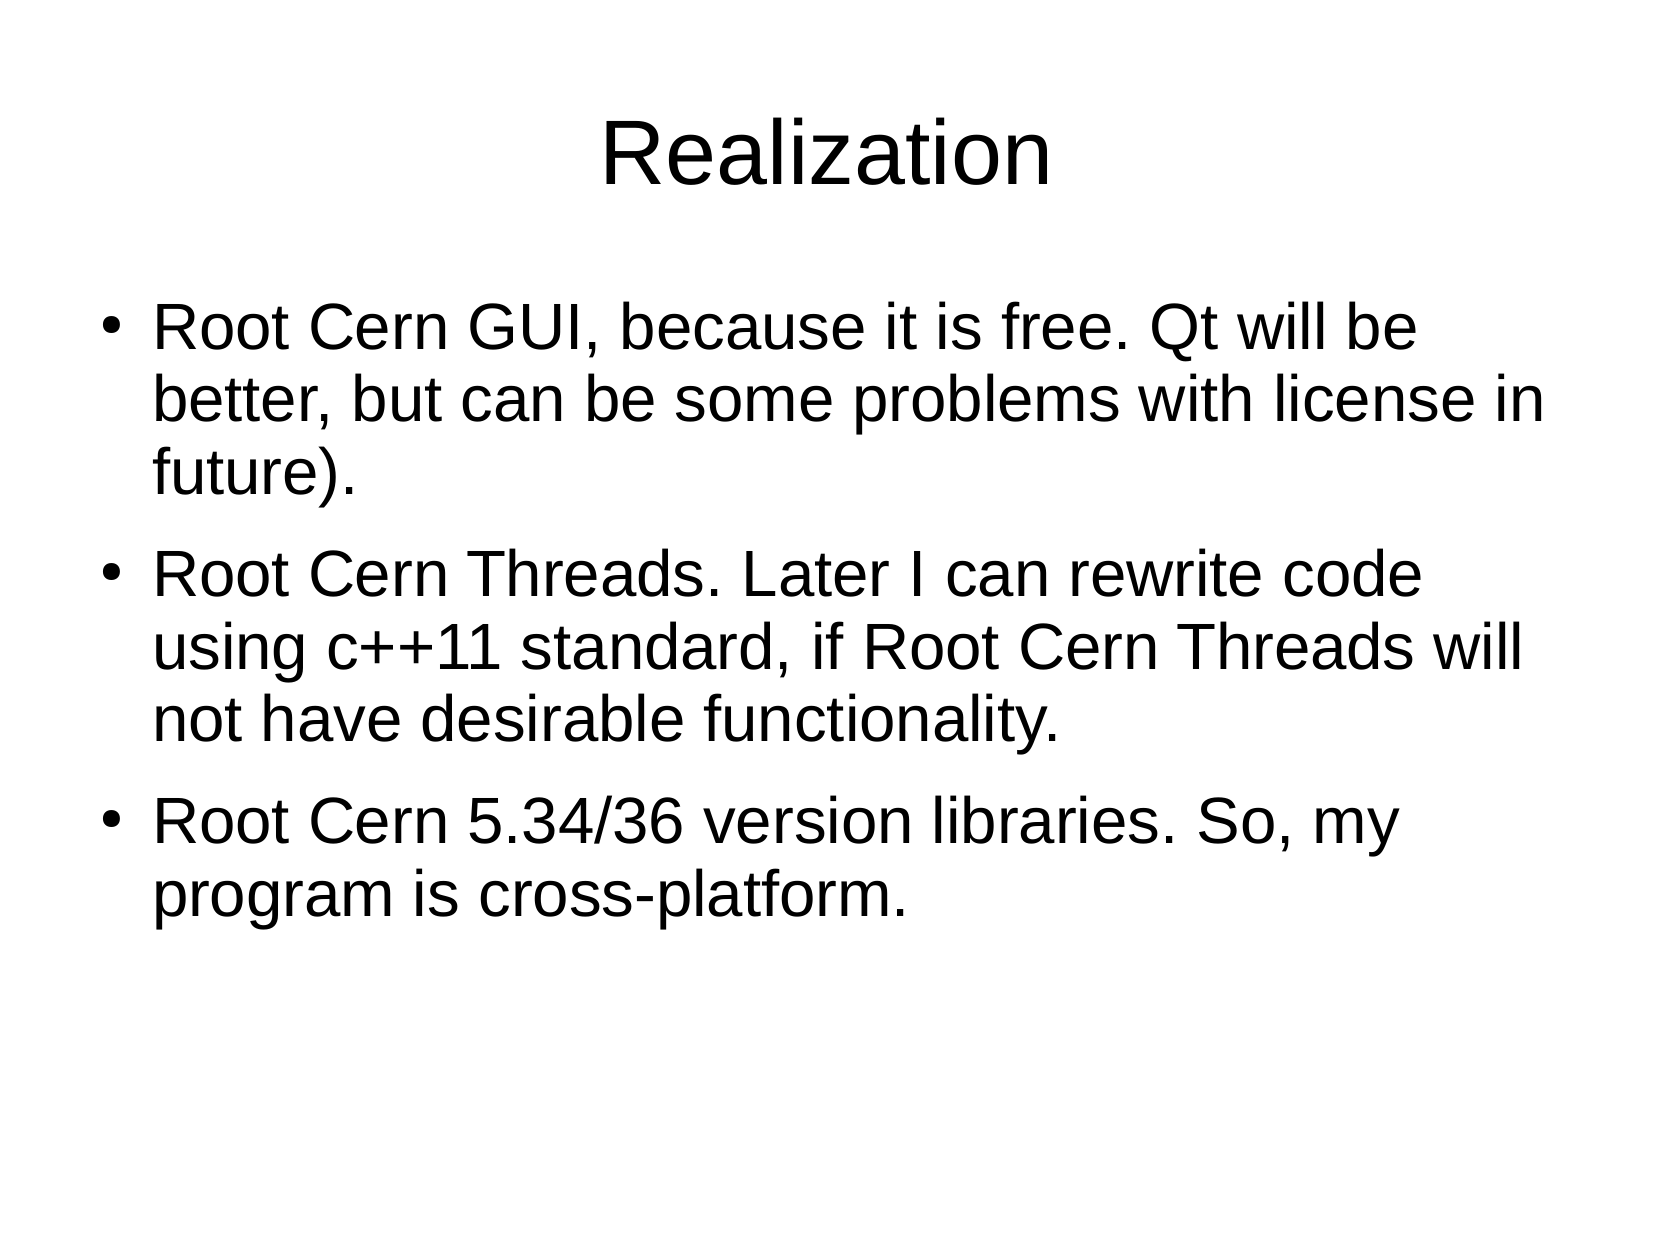

# Realization
Root Cern GUI, because it is free. Qt will be better, but can be some problems with license in future).
Root Cern Threads. Later I can rewrite code using c++11 standard, if Root Cern Threads will not have desirable functionality.
Root Cern 5.34/36 version libraries. So, my program is cross-platform.